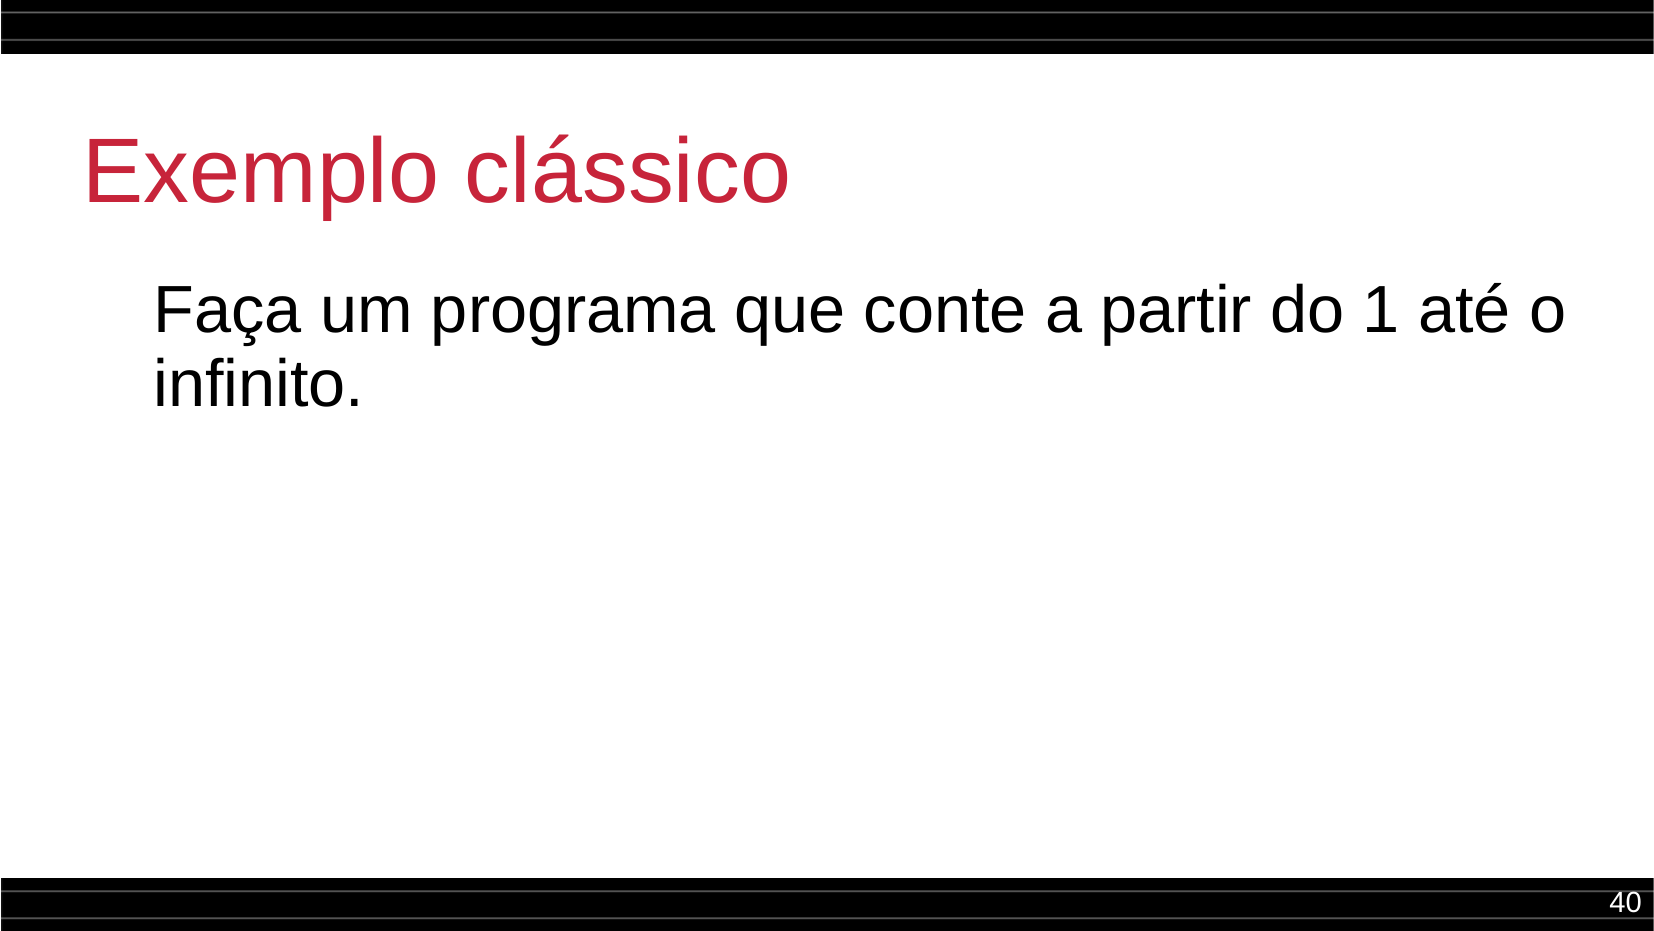

# Exemplo clássico
Faça um programa que conte a partir do 1 até o infinito.